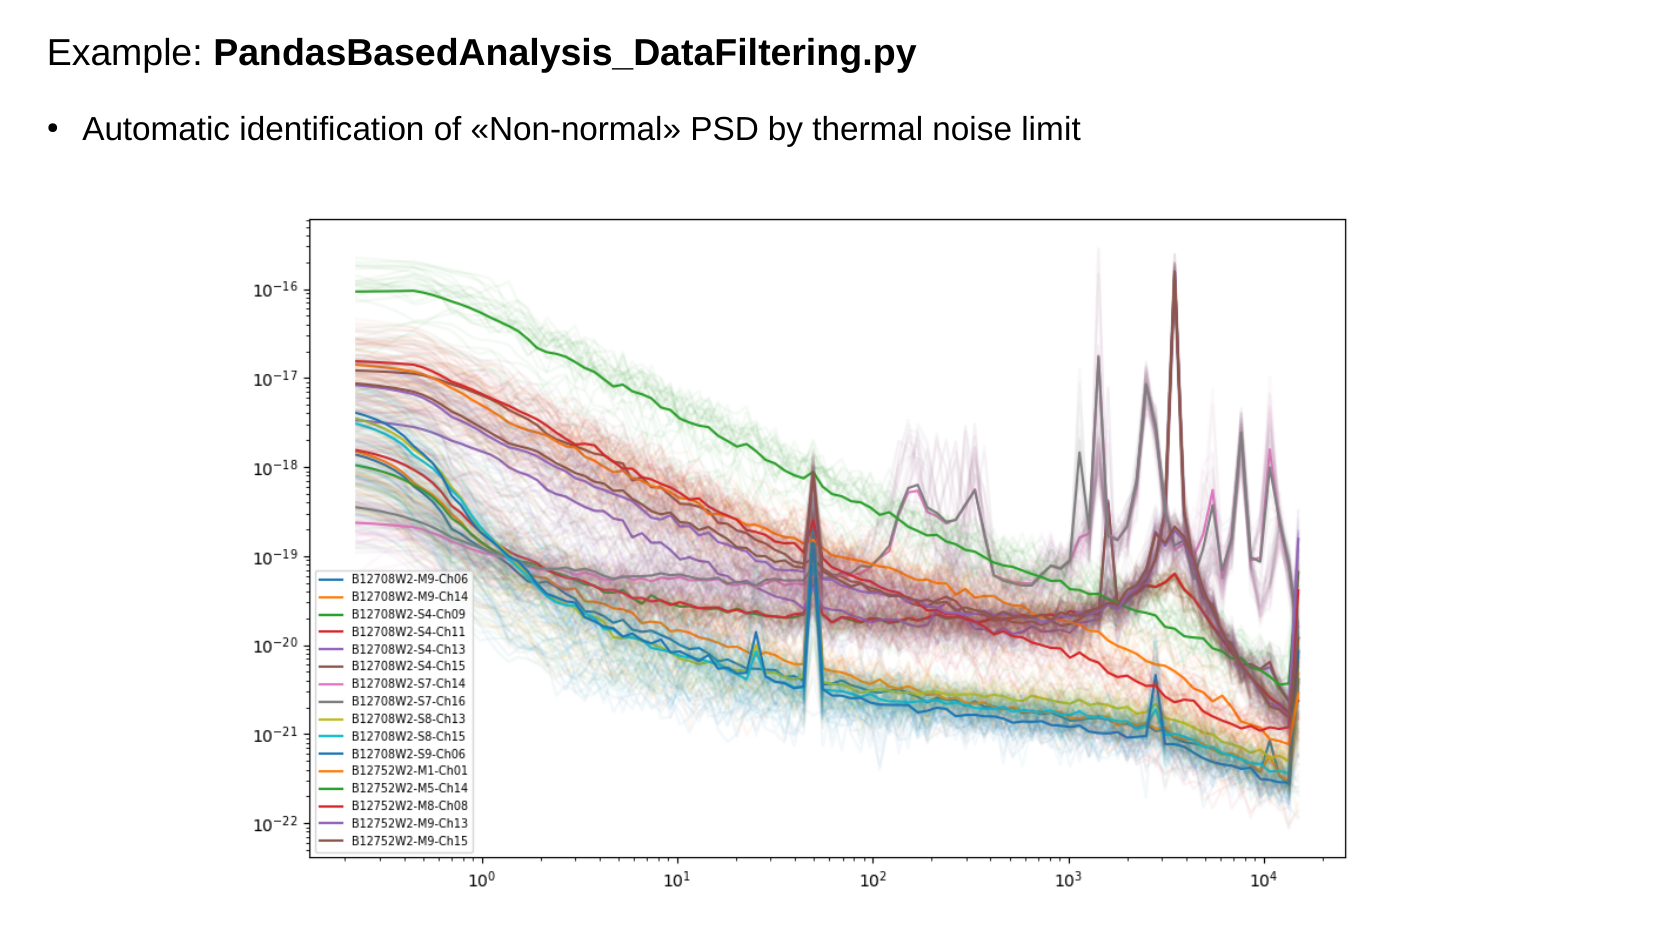

Example: PandasBasedAnalysis_DataFiltering.py
Automatic identification of «Non-normal» PSD by thermal noise limit